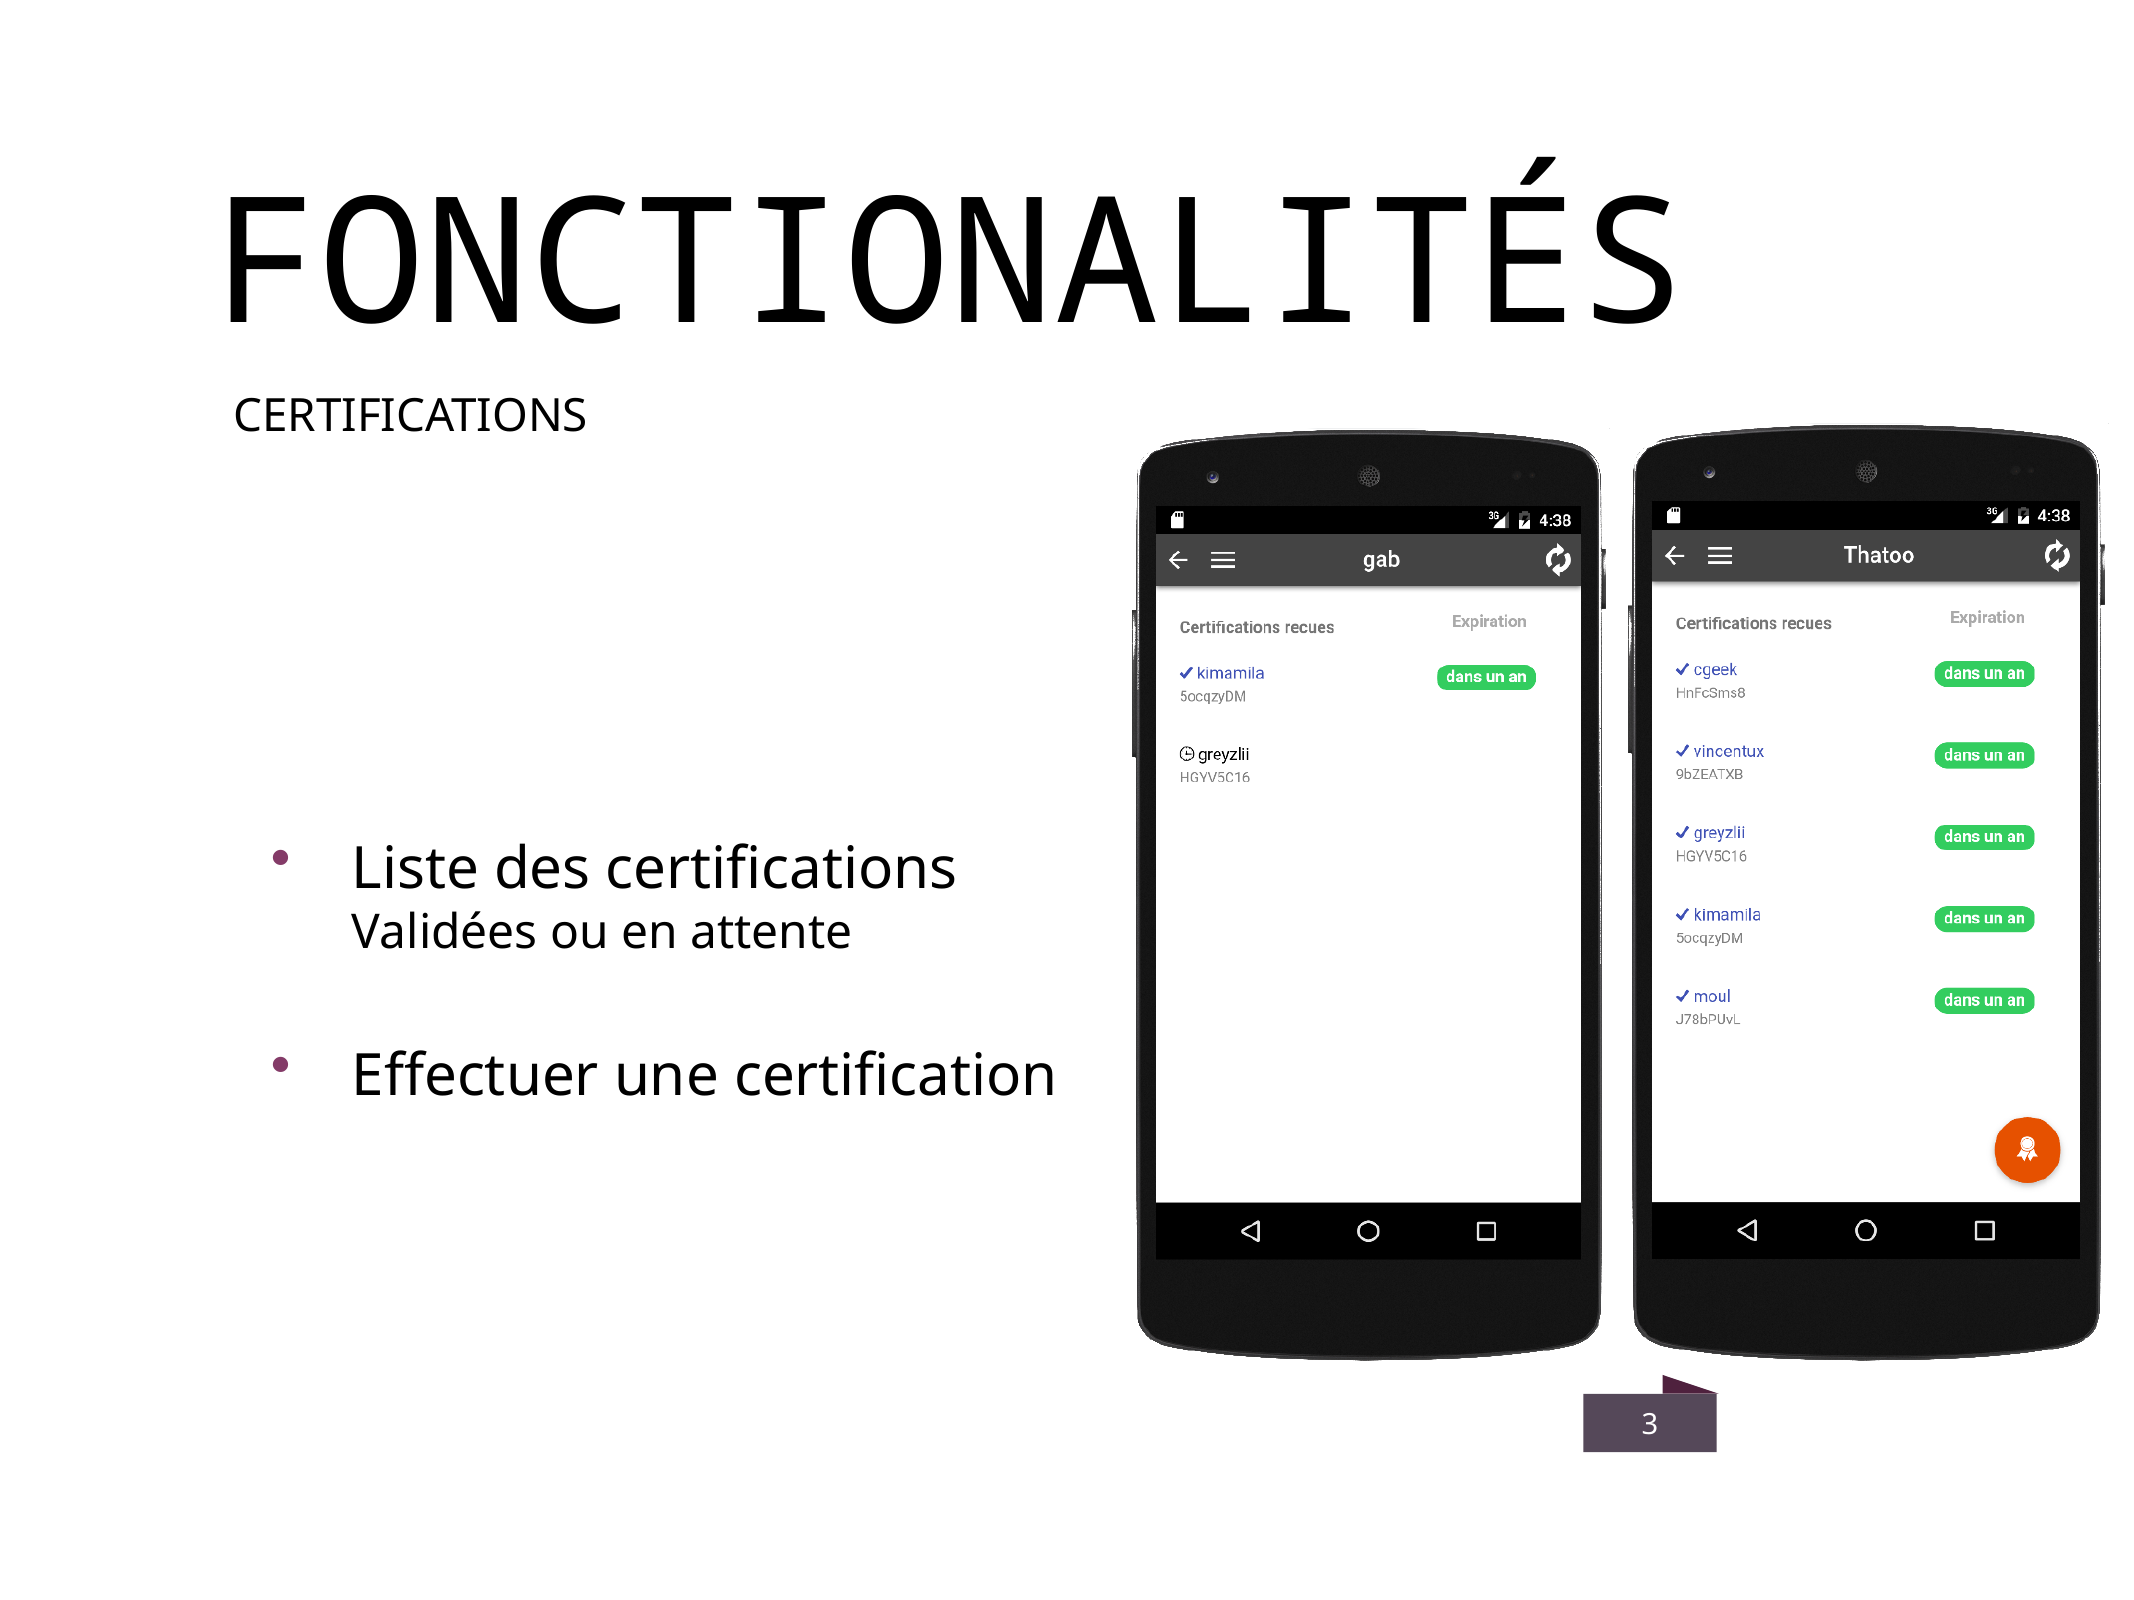

Fonctionalités
CERTIFICATIONS
Liste des certifications
Validées ou en attente
Effectuer une certification
# 3